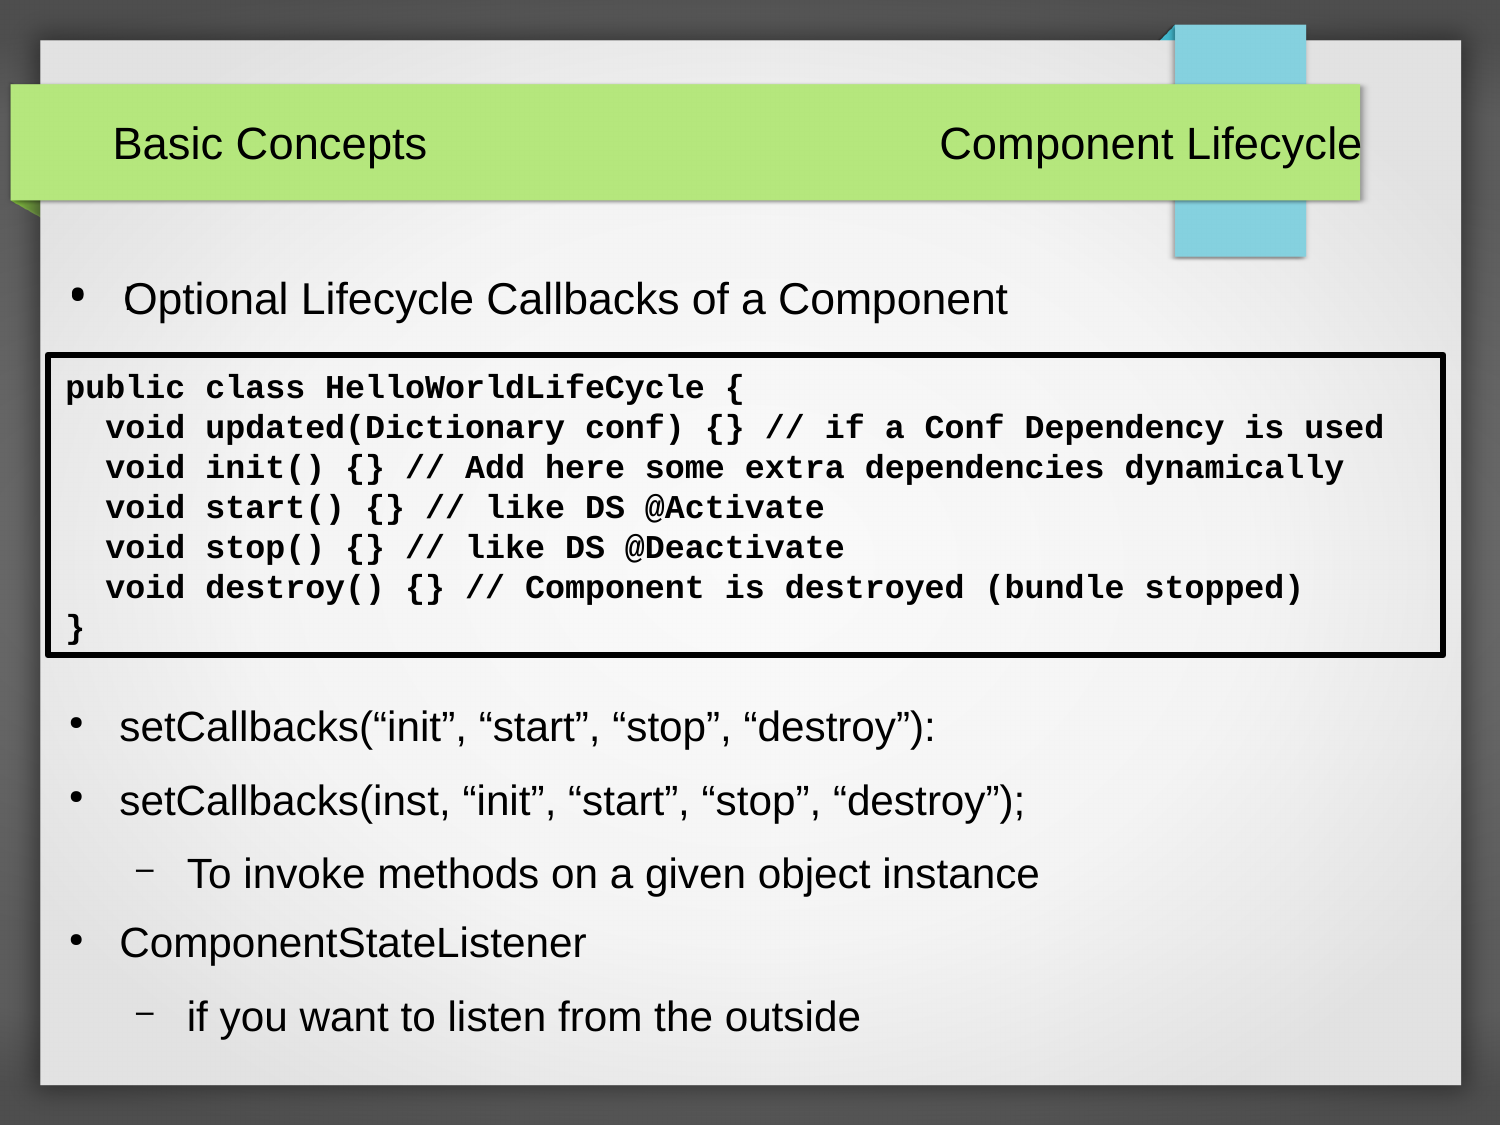

# Basic Concepts Component Lifecycle
:
Optional Lifecycle Callbacks of a Component
public class HelloWorldLifeCycle {
 void updated(Dictionary conf) {} // if a Conf Dependency is used
 void init() {} // Add here some extra dependencies dynamically
 void start() {} // like DS @Activate
 void stop() {} // like DS @Deactivate
 void destroy() {} // Component is destroyed (bundle stopped)
}
setCallbacks(“init”, “start”, “stop”, “destroy”):
setCallbacks(inst, “init”, “start”, “stop”, “destroy”);
To invoke methods on a given object instance
ComponentStateListener
if you want to listen from the outside